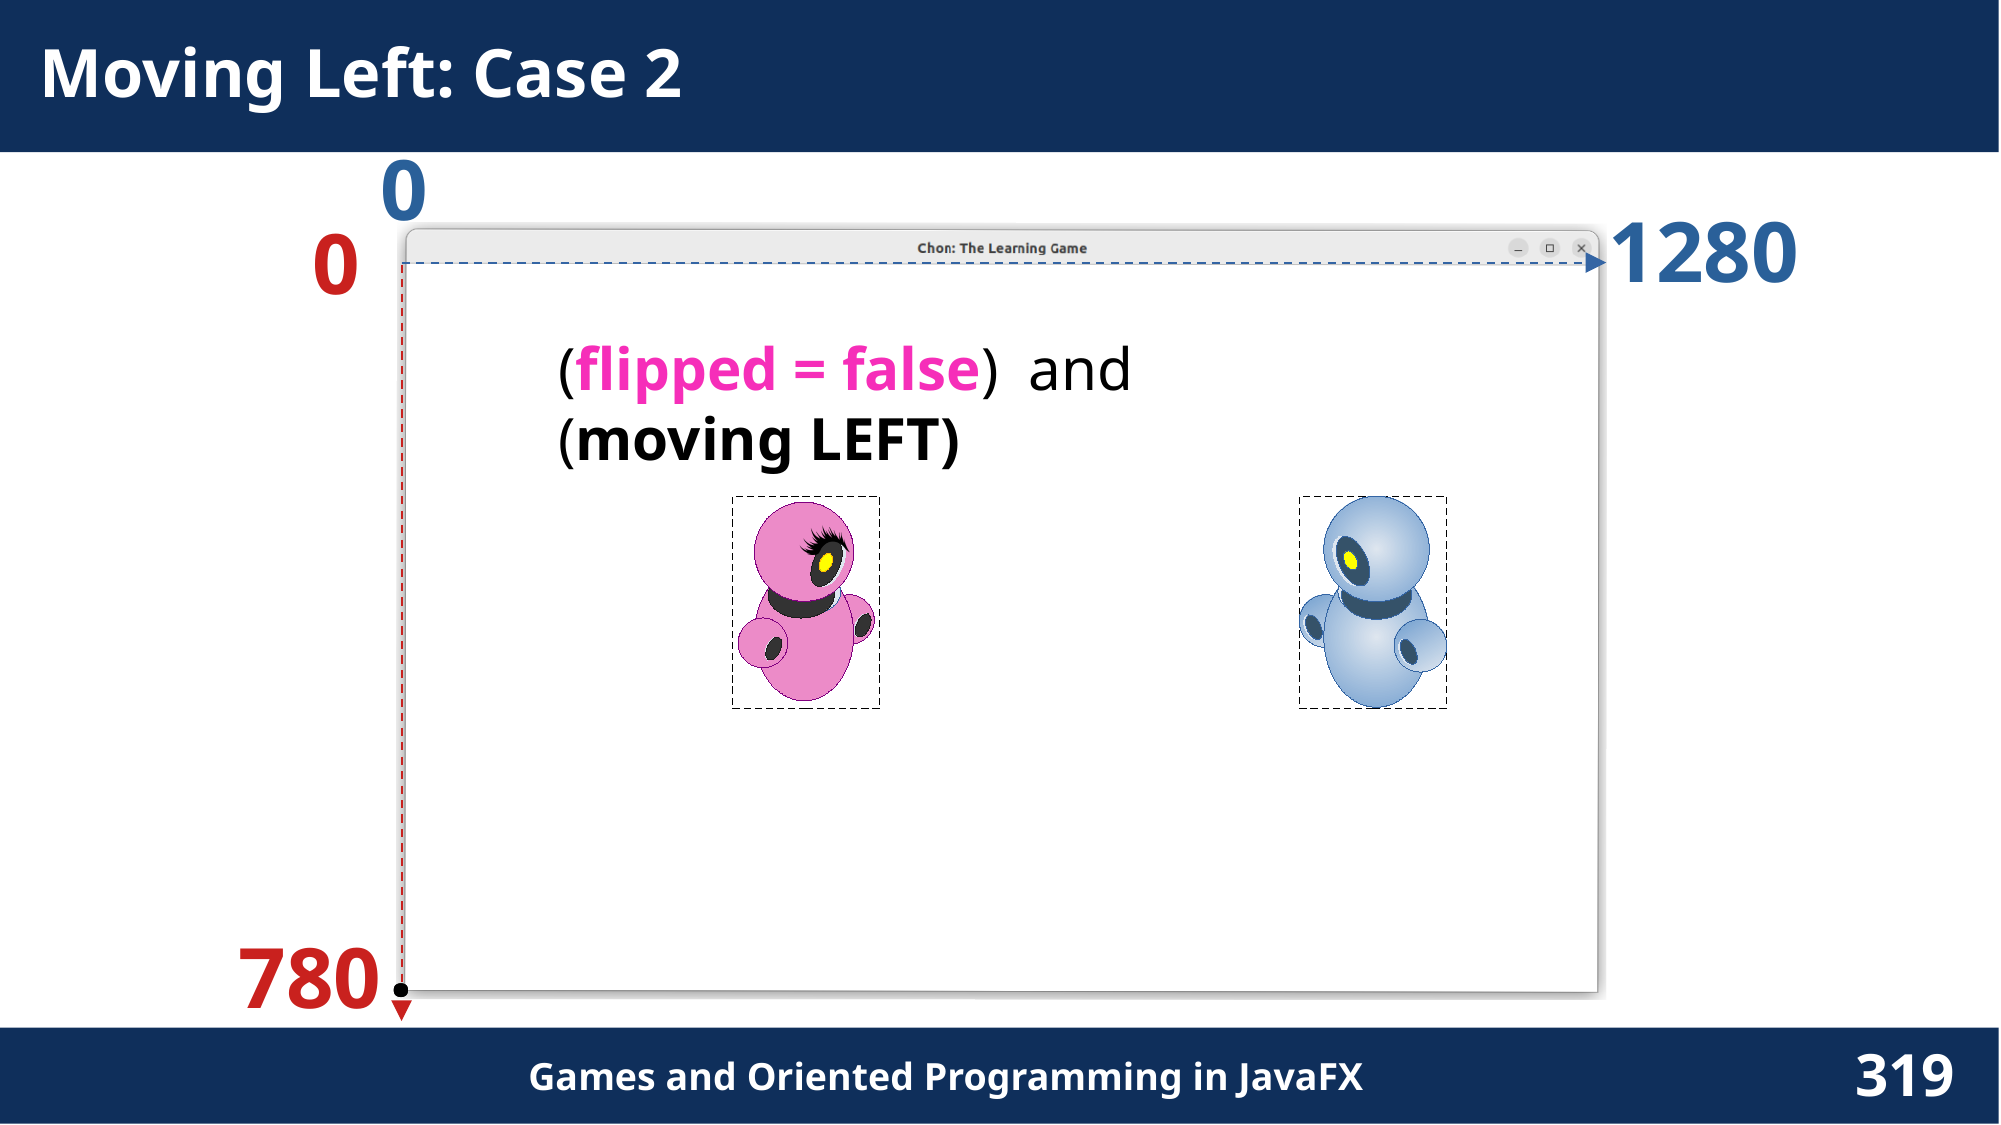

Moving Left: Case 2
0
1280
0
(flipped = false) and (moving LEFT)
.
.
780